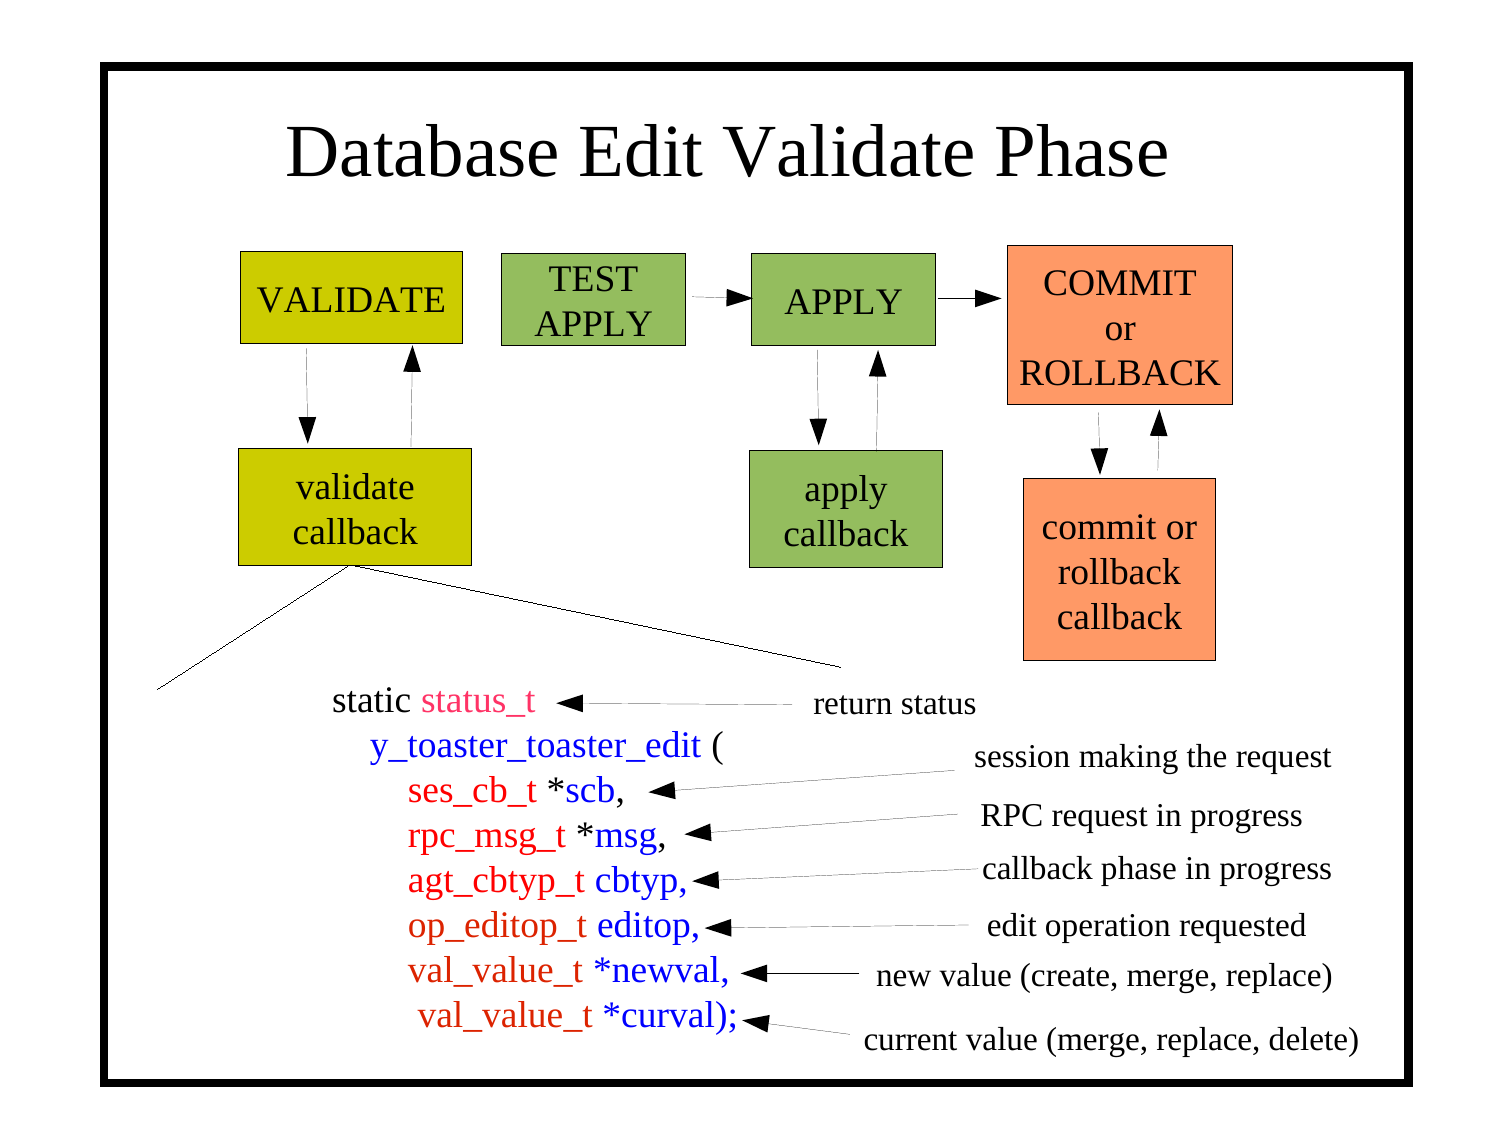

Database Edit Validate Phase
COMMIT
or
ROLLBACK
VALIDATE
TEST
APPLY
APPLY
validate
callback
apply
callback
commit or
rollback
callback
static status_t
 y_toaster_toaster_edit (
 ses_cb_t *scb,
 rpc_msg_t *msg,
 agt_cbtyp_t cbtyp,
 op_editop_t editop,
 val_value_t *newval,
 val_value_t *curval);
return status
session making the request
RPC request in progress
callback phase in progress
edit operation requested
new value (create, merge, replace)
current value (merge, replace, delete)